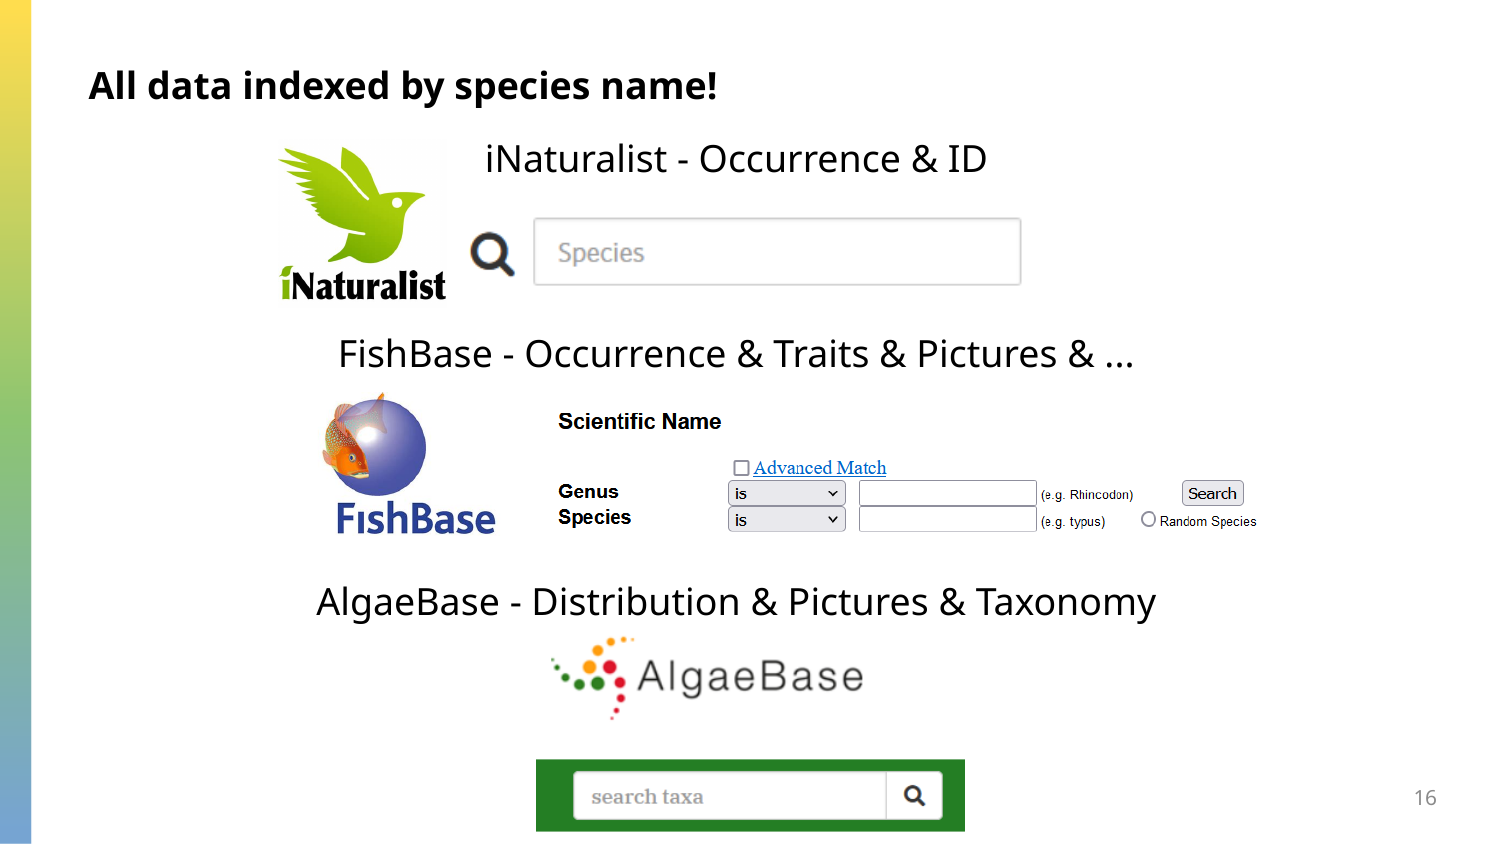

# All data indexed by species name!
iNaturalist ‑ Occurrence & ID
FishBase ‑ Occurrence & Traits & Pictures & ...
AlgaeBase ‑ Distribution & Pictures & Taxonomy
16